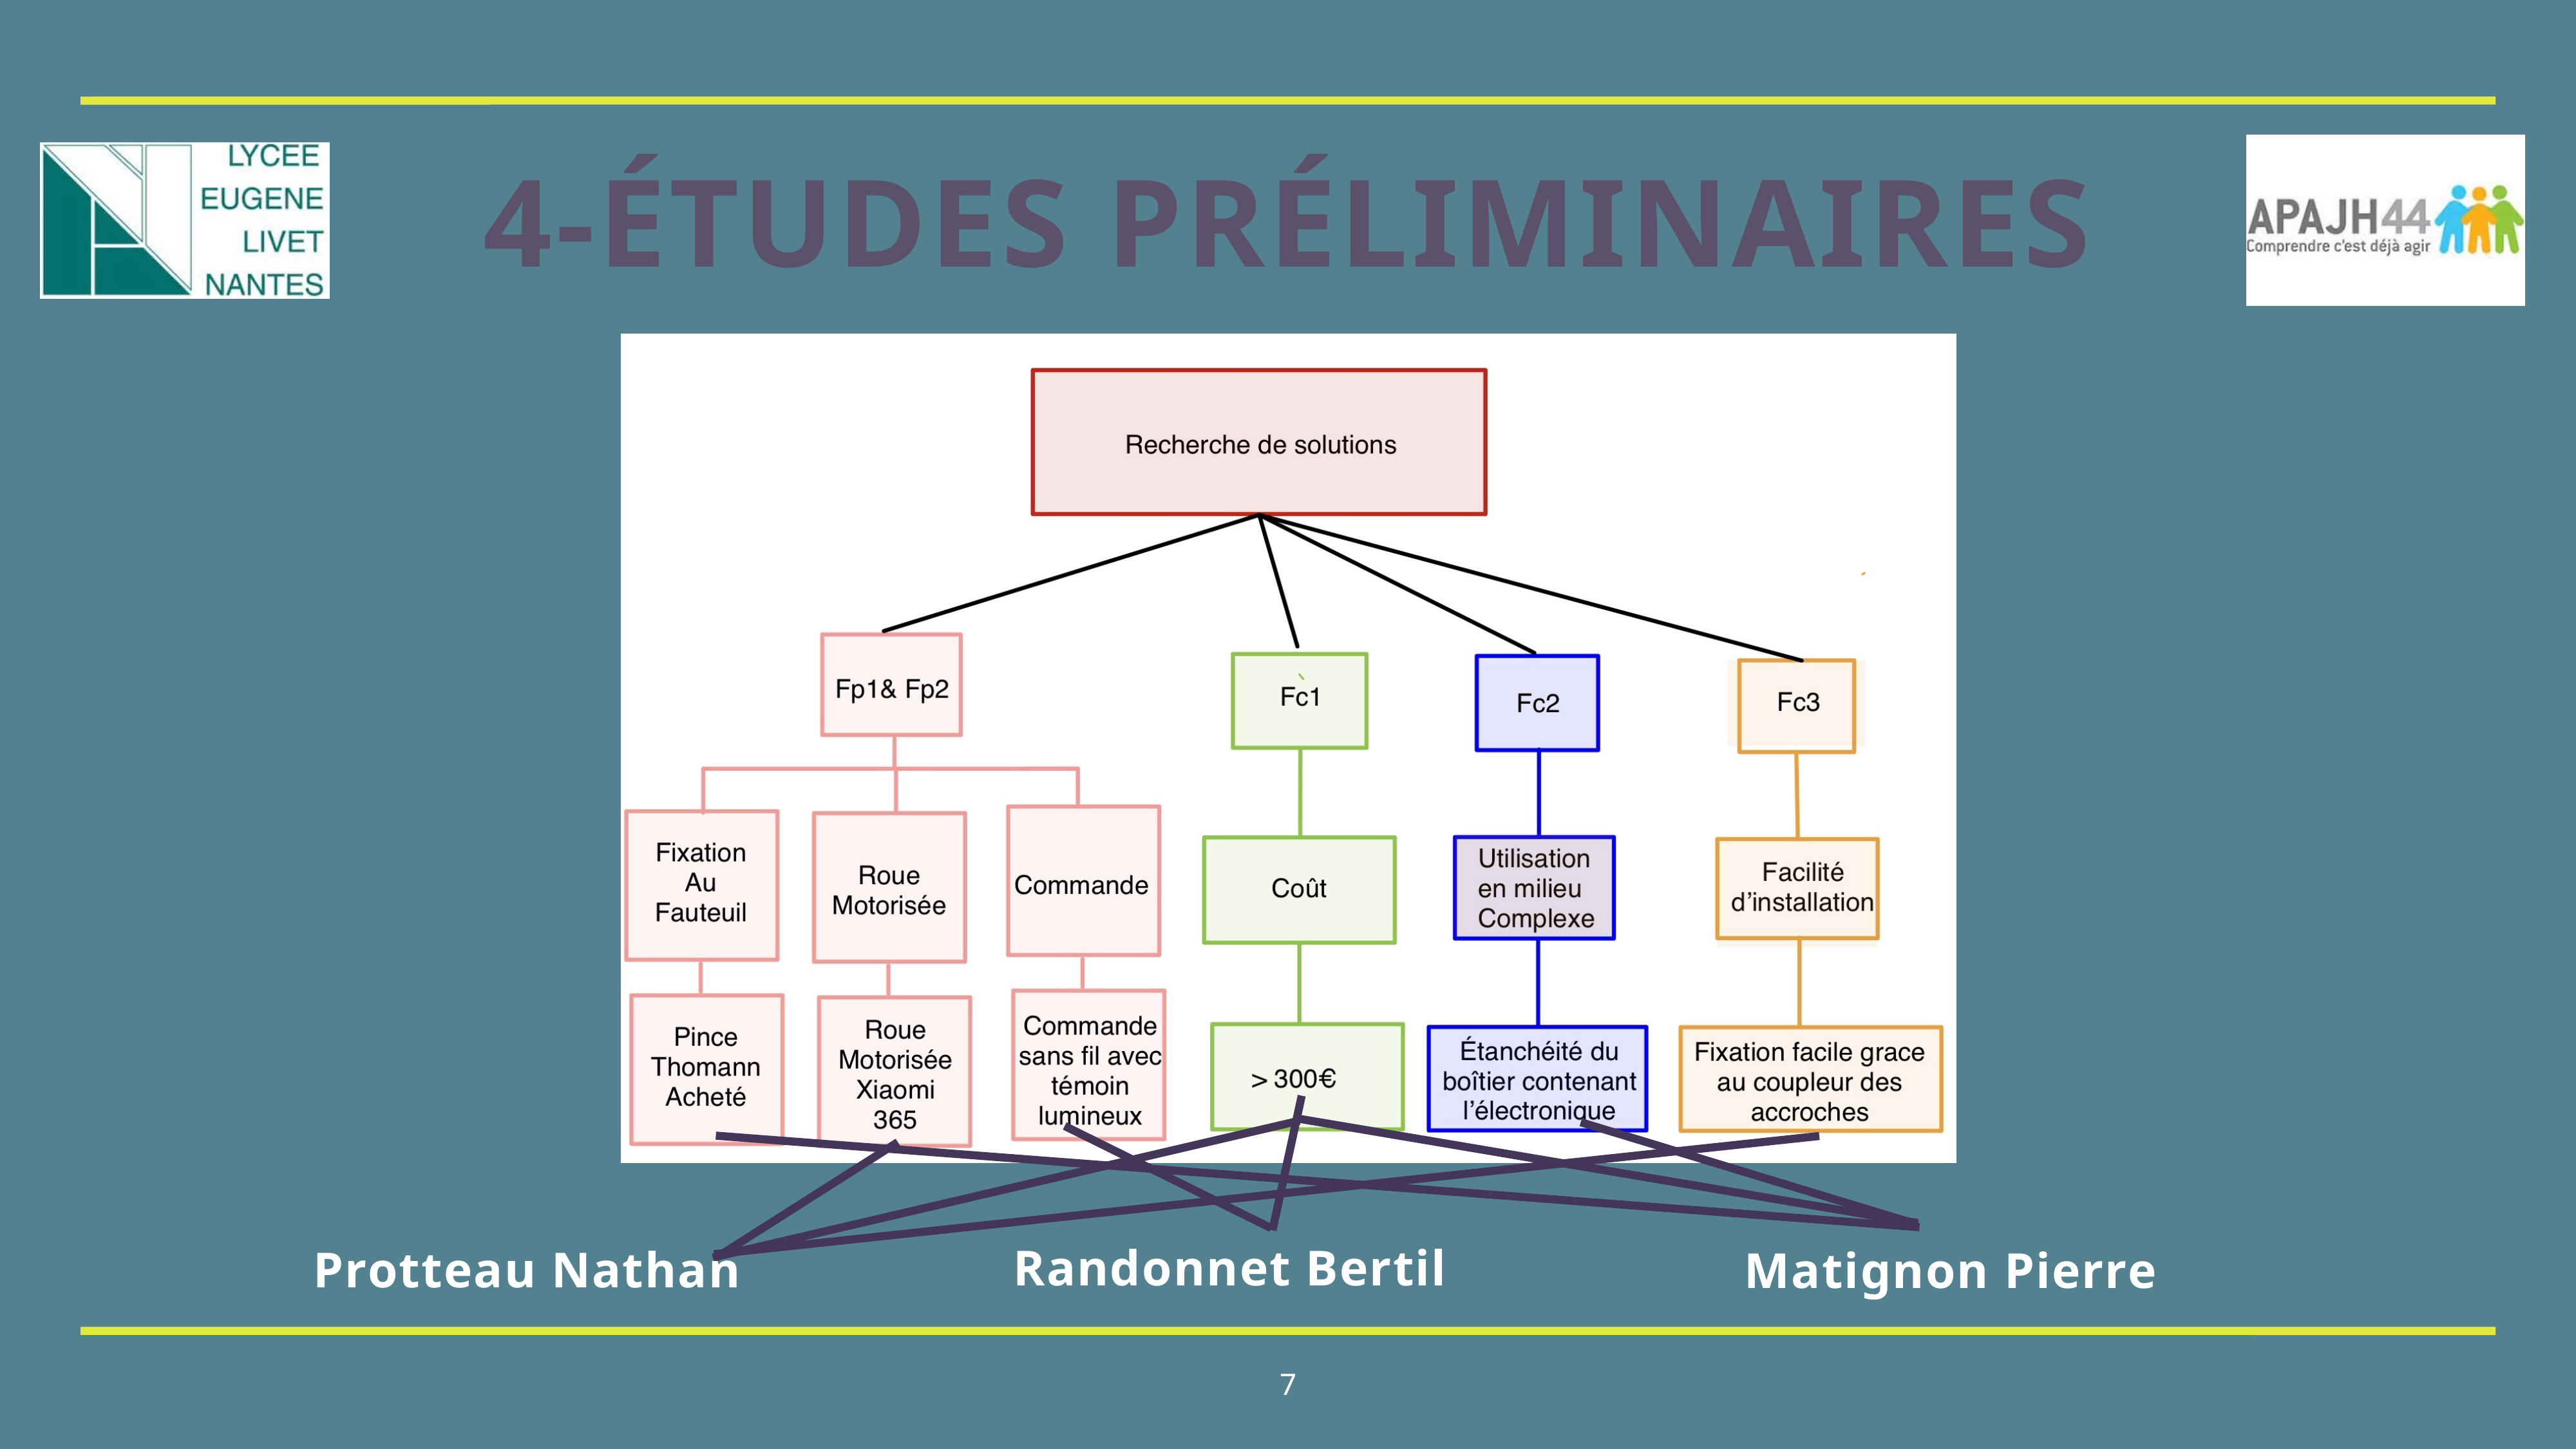

# 4-études préliminaires
Randonnet Bertil
Matignon Pierre
Protteau Nathan